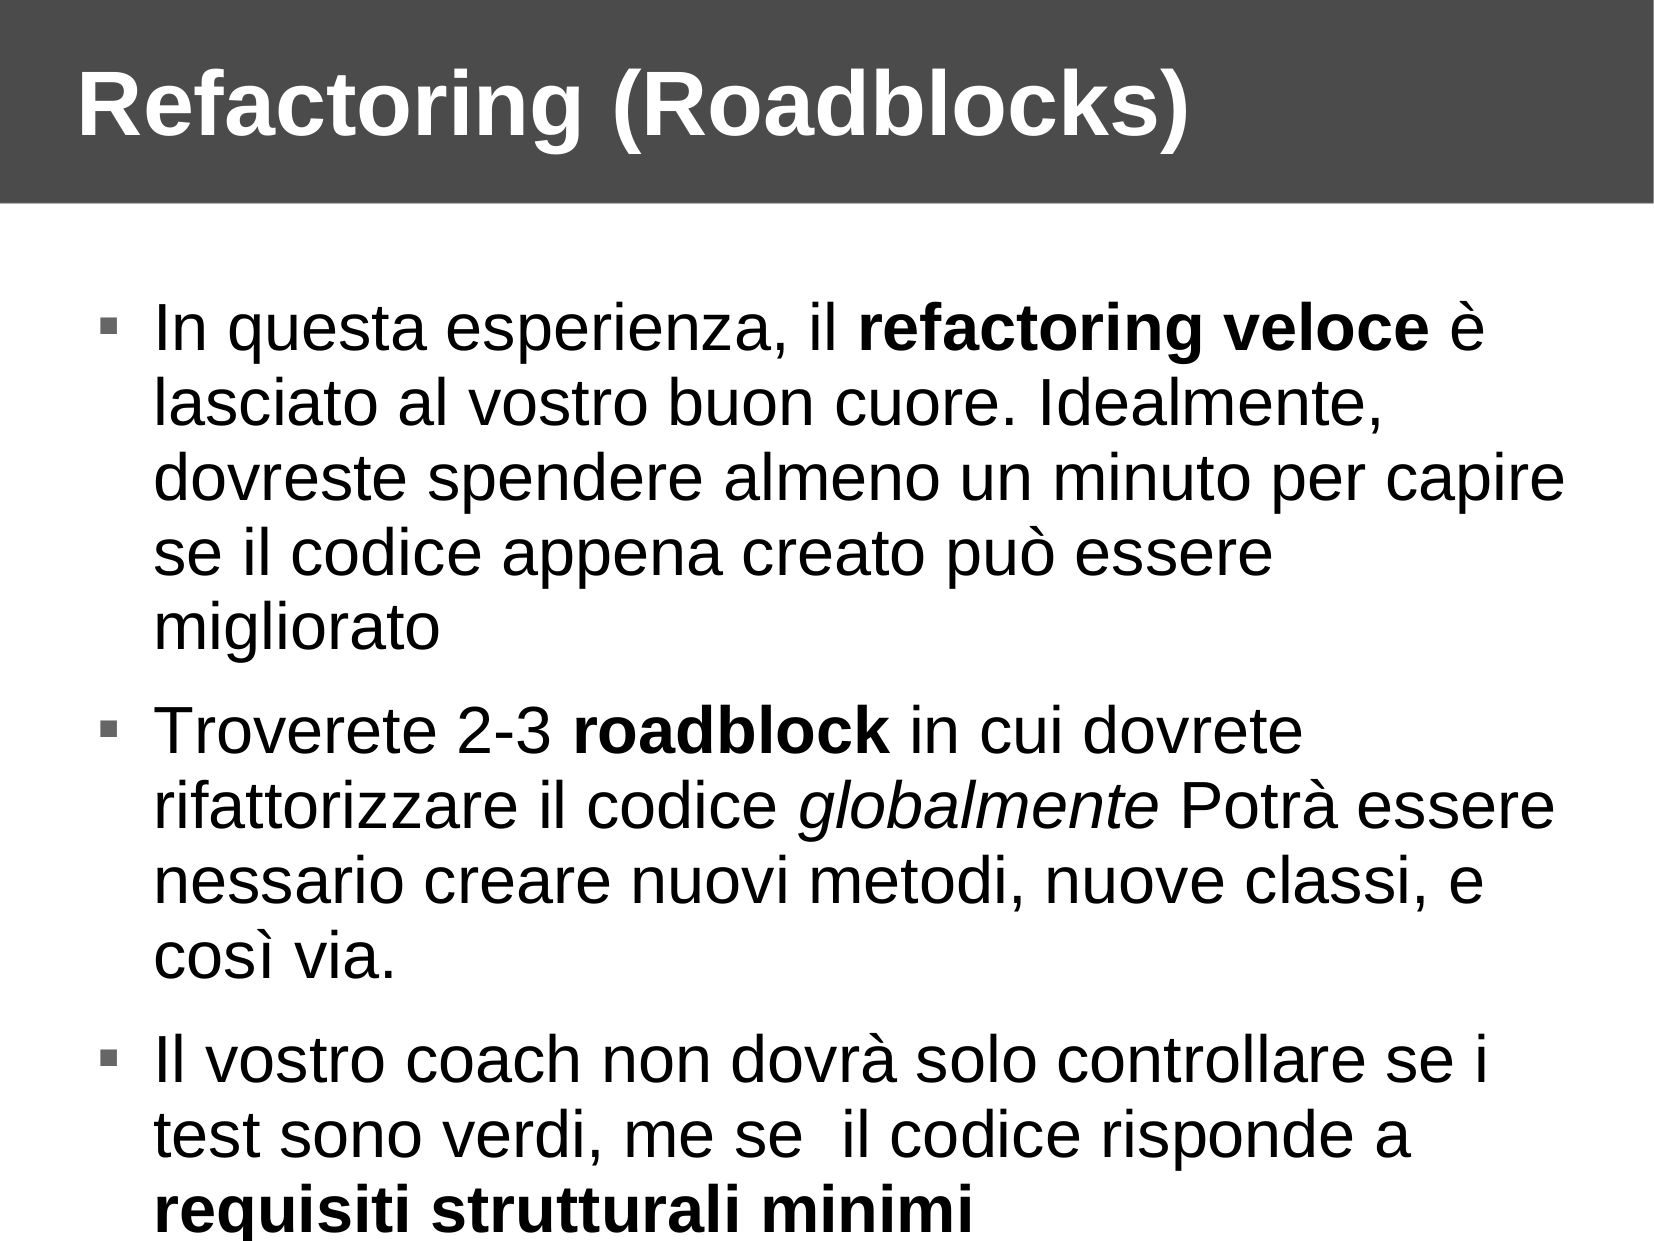

# Refactoring (Roadblocks)
In questa esperienza, il refactoring veloce è lasciato al vostro buon cuore. Idealmente, dovreste spendere almeno un minuto per capire se il codice appena creato può essere migliorato
Troverete 2-3 roadblock in cui dovrete rifattorizzare il codice globalmente Potrà essere nessario creare nuovi metodi, nuove classi, e così via.
Il vostro coach non dovrà solo controllare se i test sono verdi, me se il codice risponde a requisiti strutturali minimi